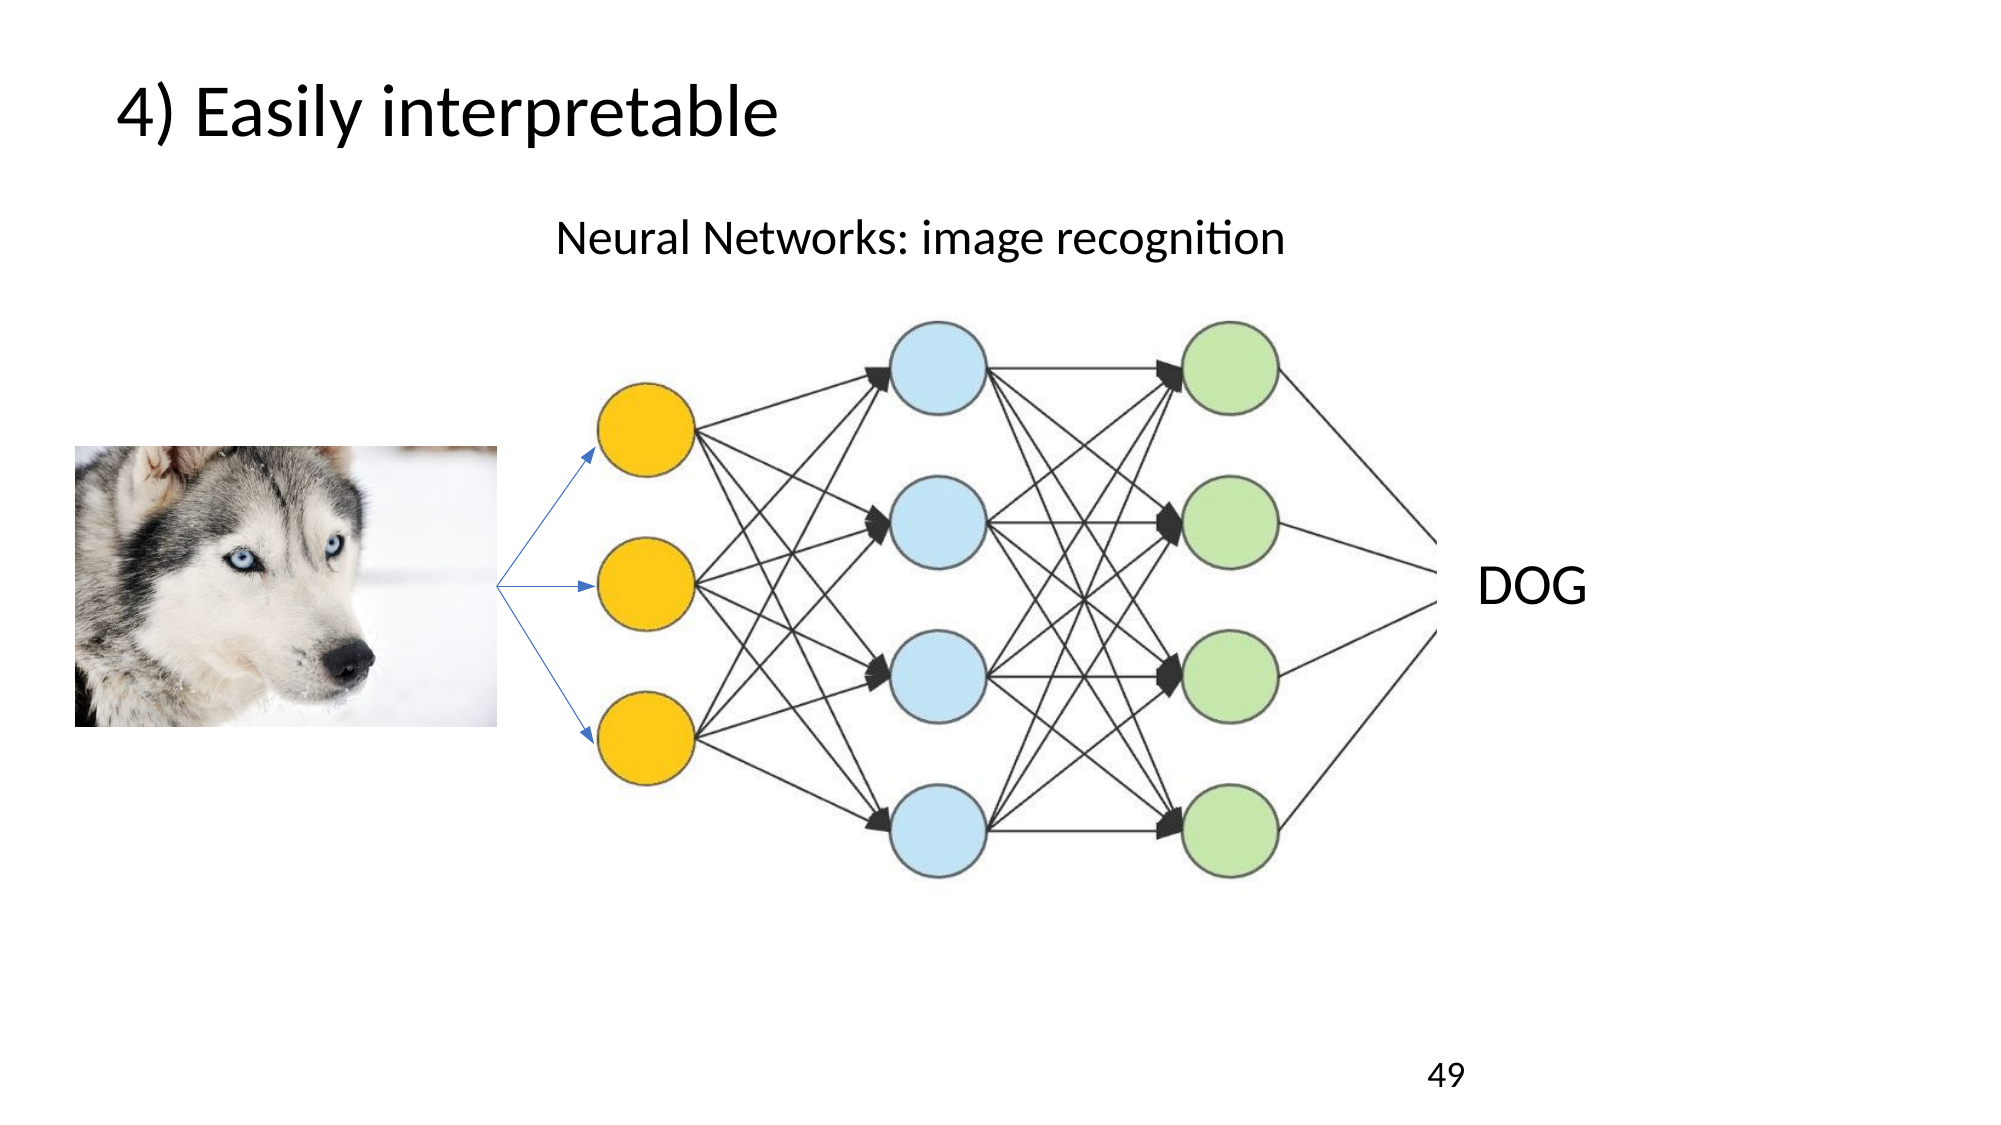

4) Easily interpretable
Neural Networks: image recognition
DOG